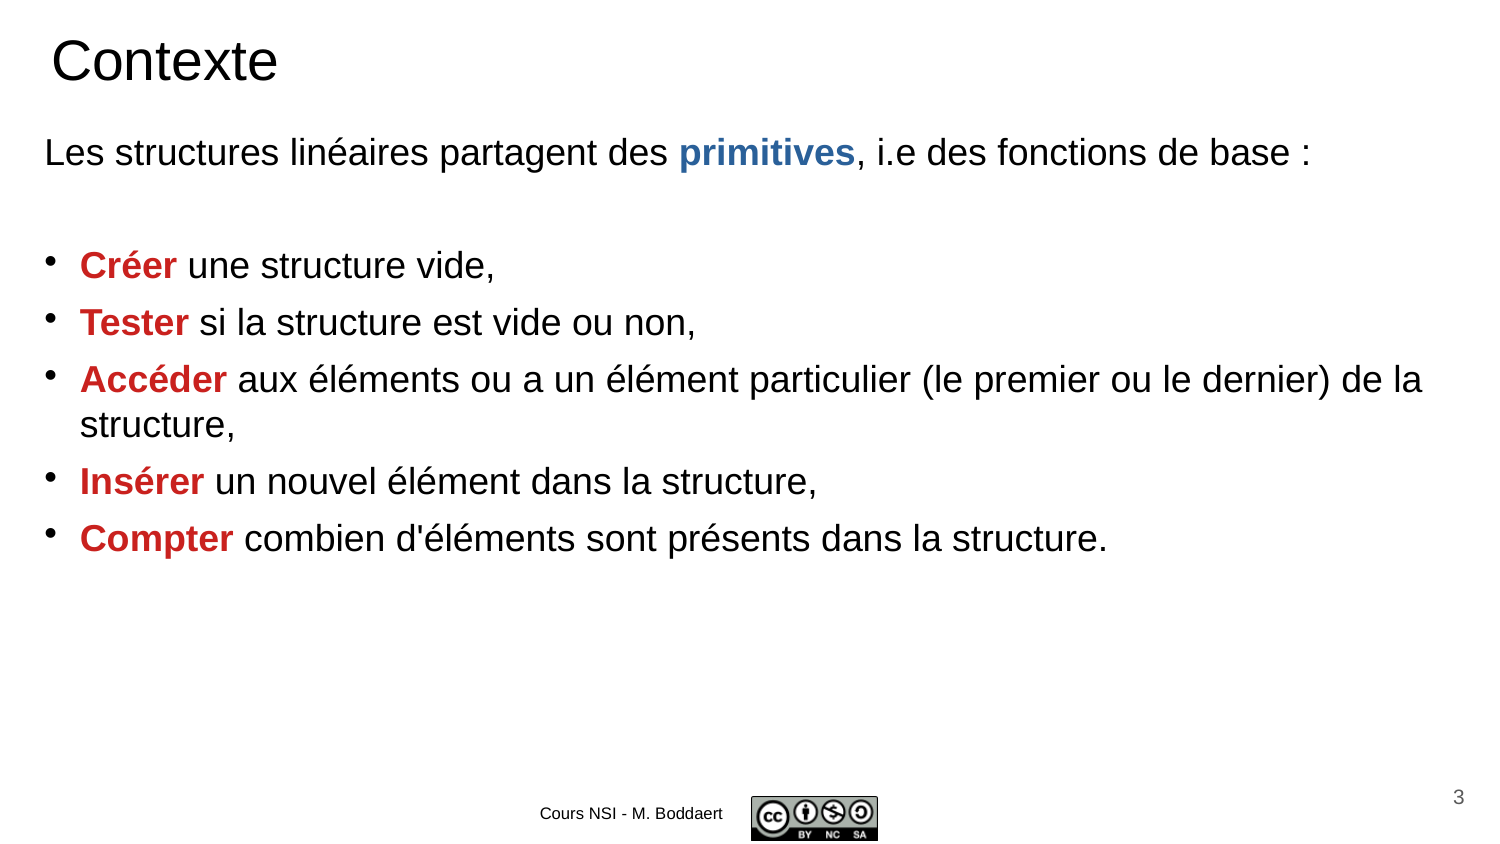

# Contexte
Les structures linéaires partagent des primitives, i.e des fonctions de base :
Créer une structure vide,
Tester si la structure est vide ou non,
Accéder aux éléments ou a un élément particulier (le premier ou le dernier) de la structure,
Insérer un nouvel élément dans la structure,
Compter combien d'éléments sont présents dans la structure.